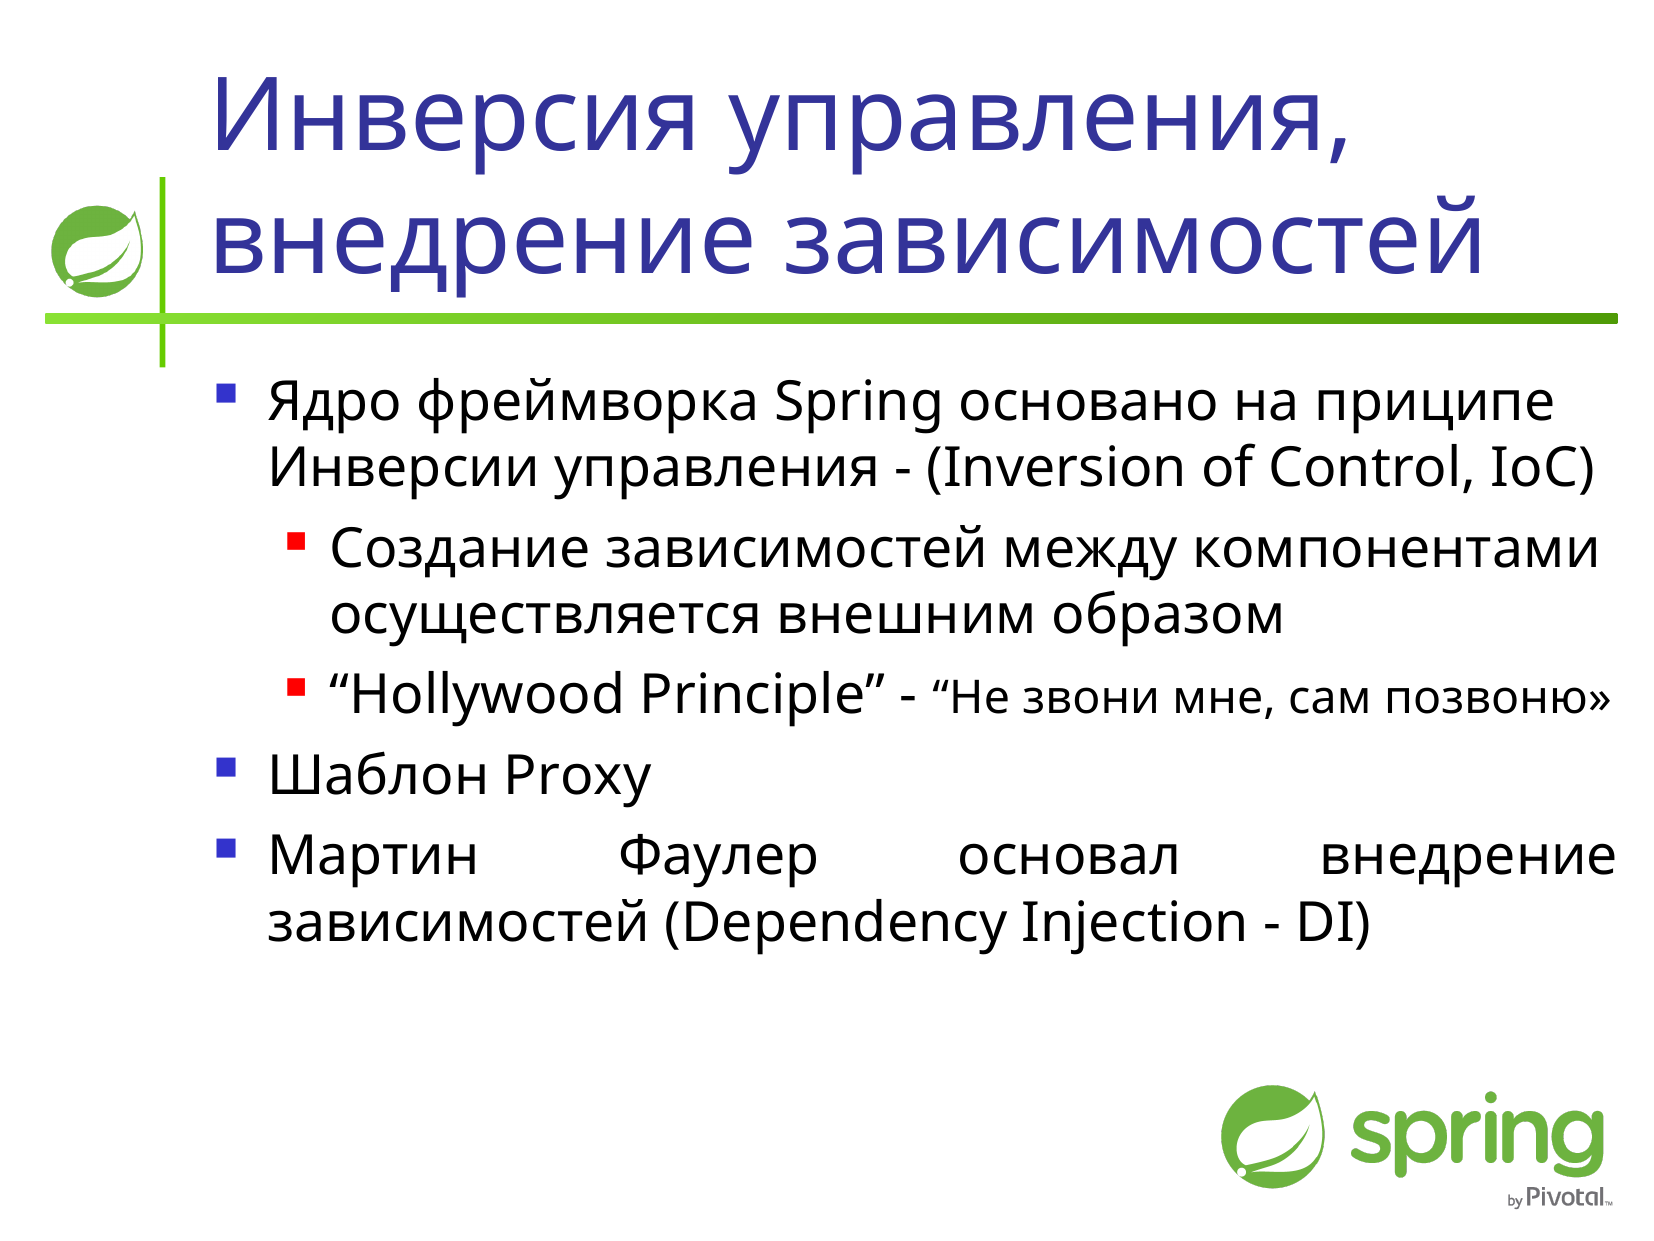

# Инверсия управления, внедрение зависимостей
Ядро фреймворка Spring основано на приципе Инверсии управления - (Inversion of Control, IoC)
Создание зависимостей между компонентами осуществляется внешним образом
“Hollywood Principle” - “Не звони мне, сам позвоню»
Шаблон Proxy
Мартин Фаулер основал внедрение зависимостей (Dependency Injection - DI)